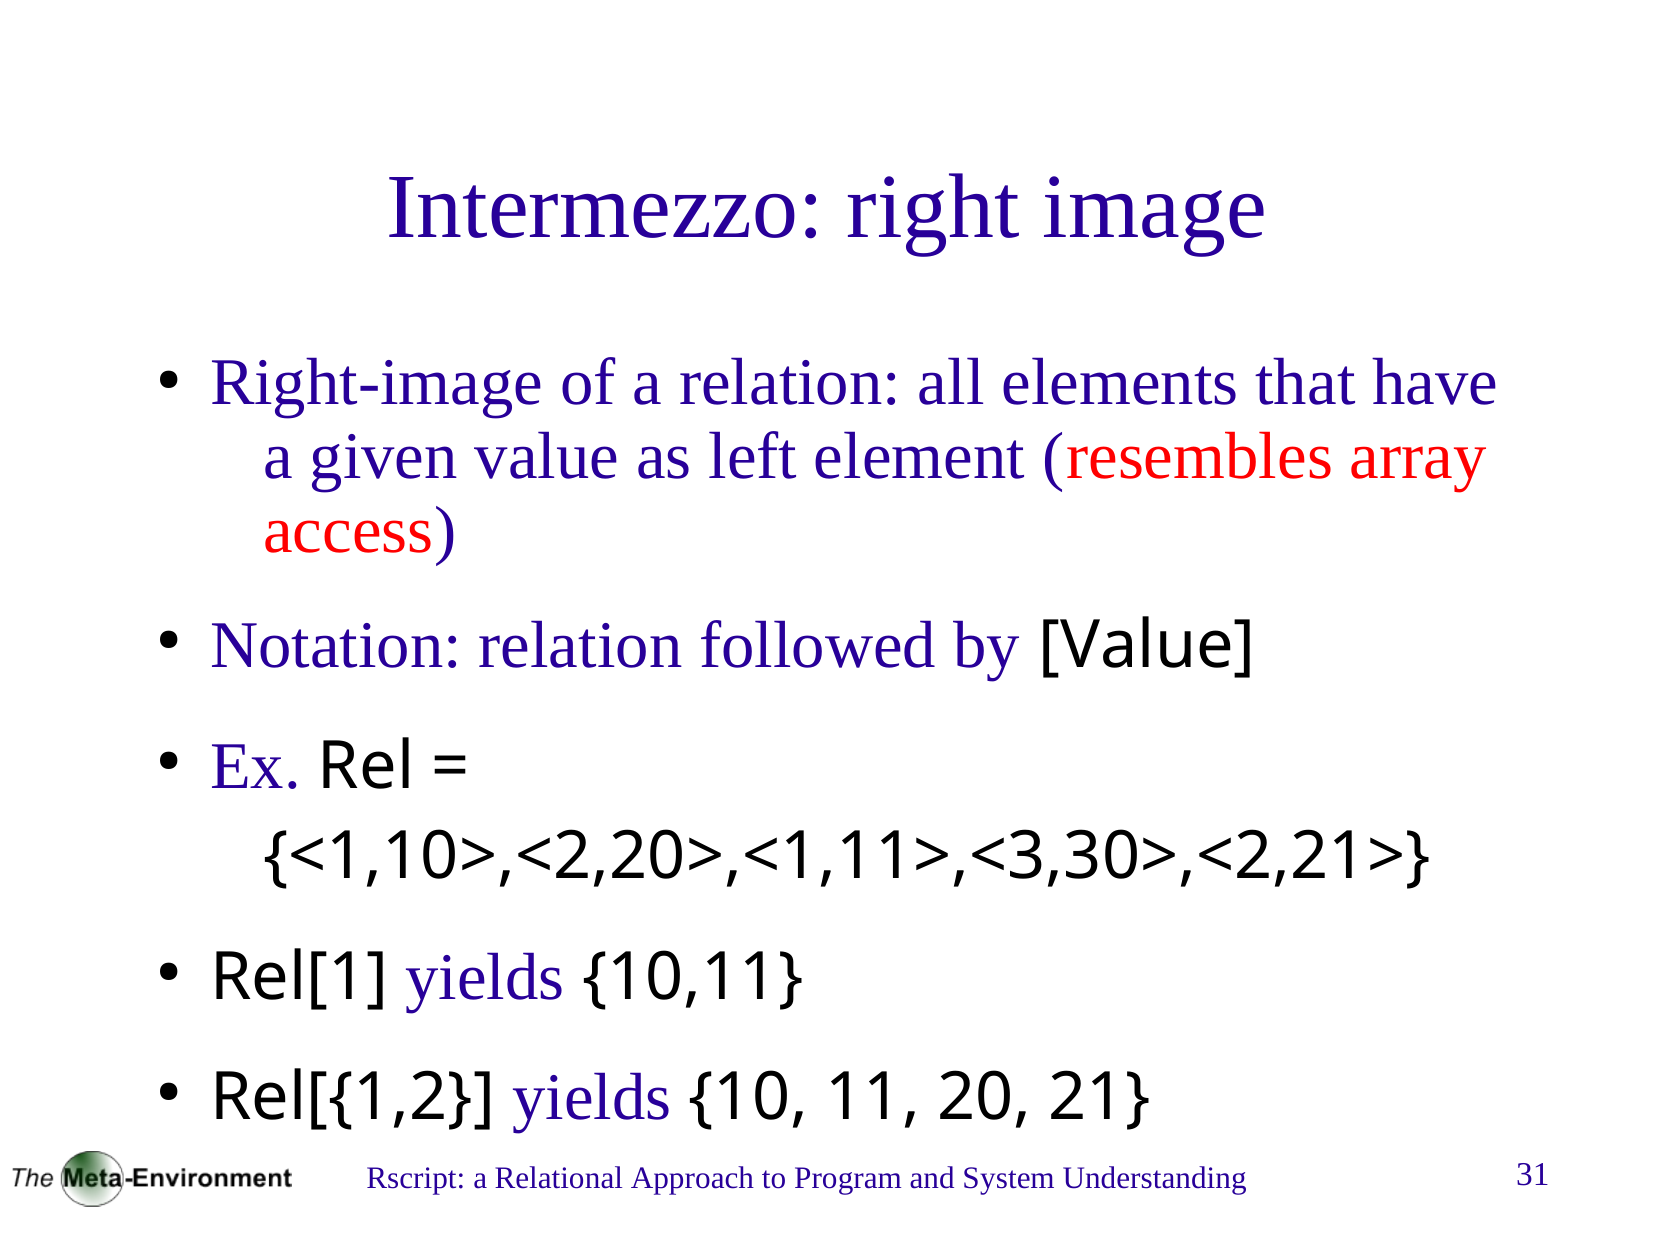

# Intermezzo: right image
Right-image of a relation: all elements that have a given value as left element (resembles array access)
Notation: relation followed by [Value]
Ex. Rel = {<1,10>,<2,20>,<1,11>,<3,30>,<2,21>}
Rel[1] yields {10,11}
Rel[{1,2}] yields {10, 11, 20, 21}